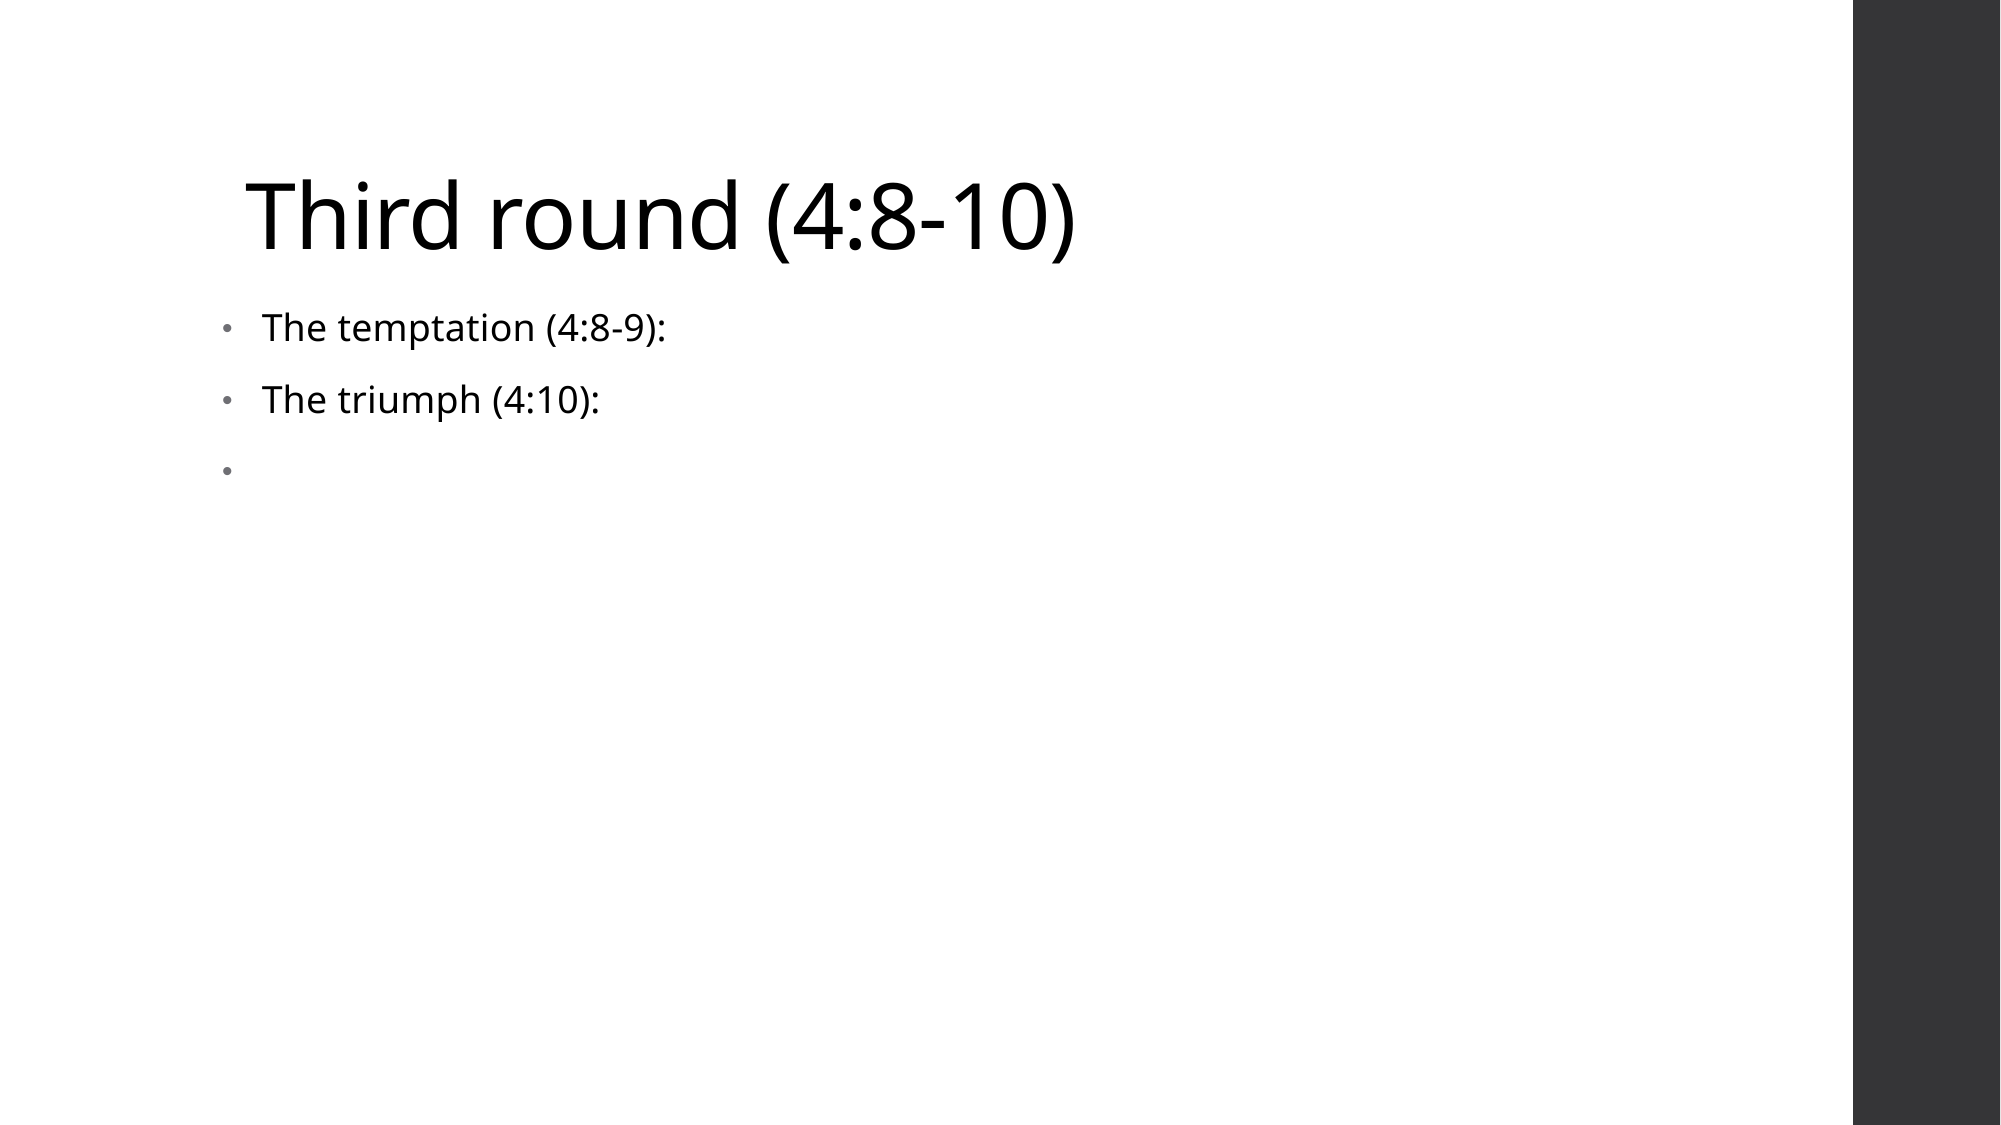

# Third round (4:8-10)
 The temptation (4:8-9):
 The triumph (4:10):